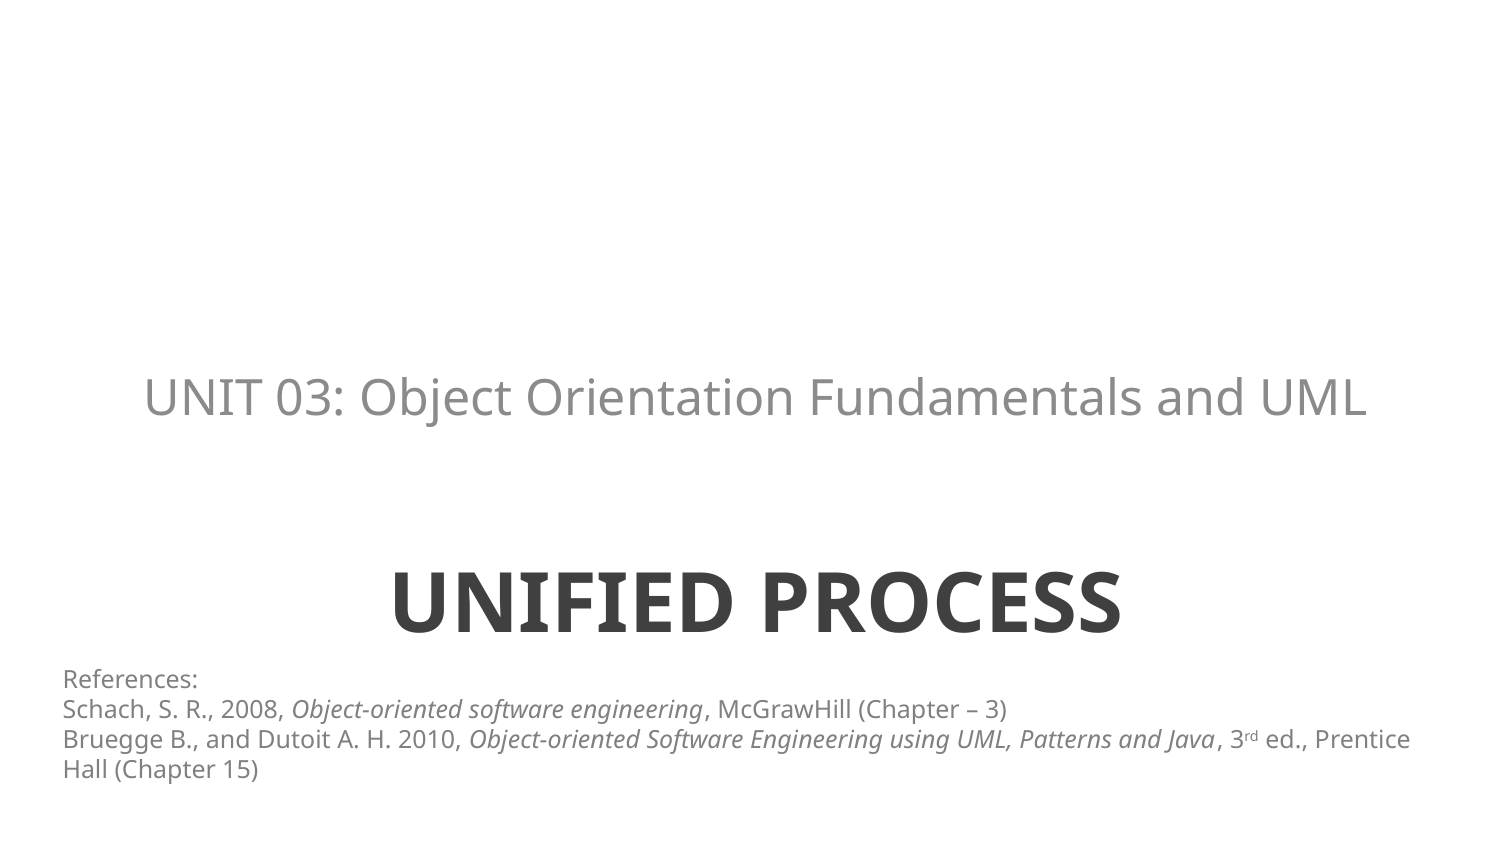

UNIT 03: Object Orientation Fundamentals and UML
# UNIFIED PROCESS
References:
Schach, S. R., 2008, Object-oriented software engineering, McGrawHill (Chapter – 3)
Bruegge B., and Dutoit A. H. 2010, Object-oriented Software Engineering using UML, Patterns and Java, 3rd ed., Prentice Hall (Chapter 15)